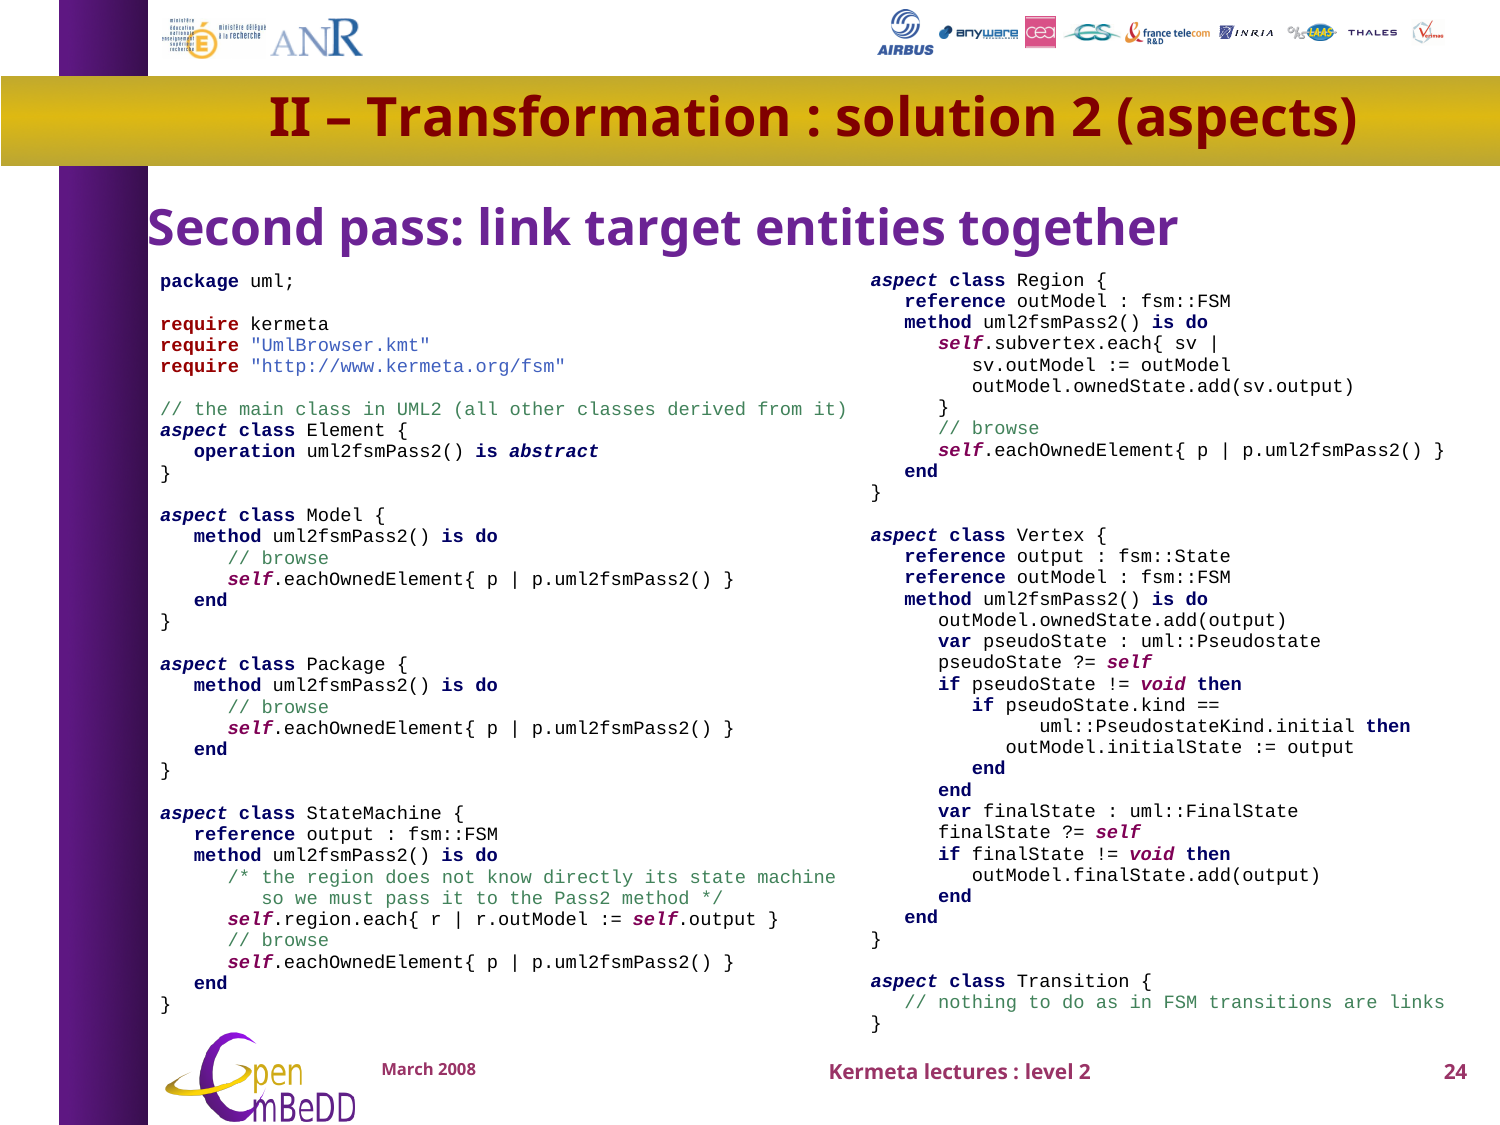

# II – Transformation : solution 2 (aspects)
Second pass: link target entities together
aspect class Region {
 reference outModel : fsm::FSM
 method uml2fsmPass2() is do
 self.subvertex.each{ sv |
 sv.outModel := outModel
 outModel.ownedState.add(sv.output)
 }
 // browse
 self.eachOwnedElement{ p | p.uml2fsmPass2() }
 end
}
aspect class Vertex {
 reference output : fsm::State
 reference outModel : fsm::FSM
 method uml2fsmPass2() is do
 outModel.ownedState.add(output)
 var pseudoState : uml::Pseudostate
 pseudoState ?= self
 if pseudoState != void then
 if pseudoState.kind ==
 uml::PseudostateKind.initial then
 outModel.initialState := output
 end
 end
 var finalState : uml::FinalState
 finalState ?= self
 if finalState != void then
 outModel.finalState.add(output)
 end
 end
}
aspect class Transition {
 // nothing to do as in FSM transitions are links
}
package uml;
require kermeta
require "UmlBrowser.kmt"
require "http://www.kermeta.org/fsm"
// the main class in UML2 (all other classes derived from it)
aspect class Element {
 operation uml2fsmPass2() is abstract
}
aspect class Model {
 method uml2fsmPass2() is do
 // browse
 self.eachOwnedElement{ p | p.uml2fsmPass2() }
 end
}
aspect class Package {
 method uml2fsmPass2() is do
 // browse
 self.eachOwnedElement{ p | p.uml2fsmPass2() }
 end
}
aspect class StateMachine {
 reference output : fsm::FSM
 method uml2fsmPass2() is do
 /* the region does not know directly its state machine
 so we must pass it to the Pass2 method */
 self.region.each{ r | r.outModel := self.output }
 // browse
 self.eachOwnedElement{ p | p.uml2fsmPass2() }
 end
}
Pied de page
Pied de page fixe
24